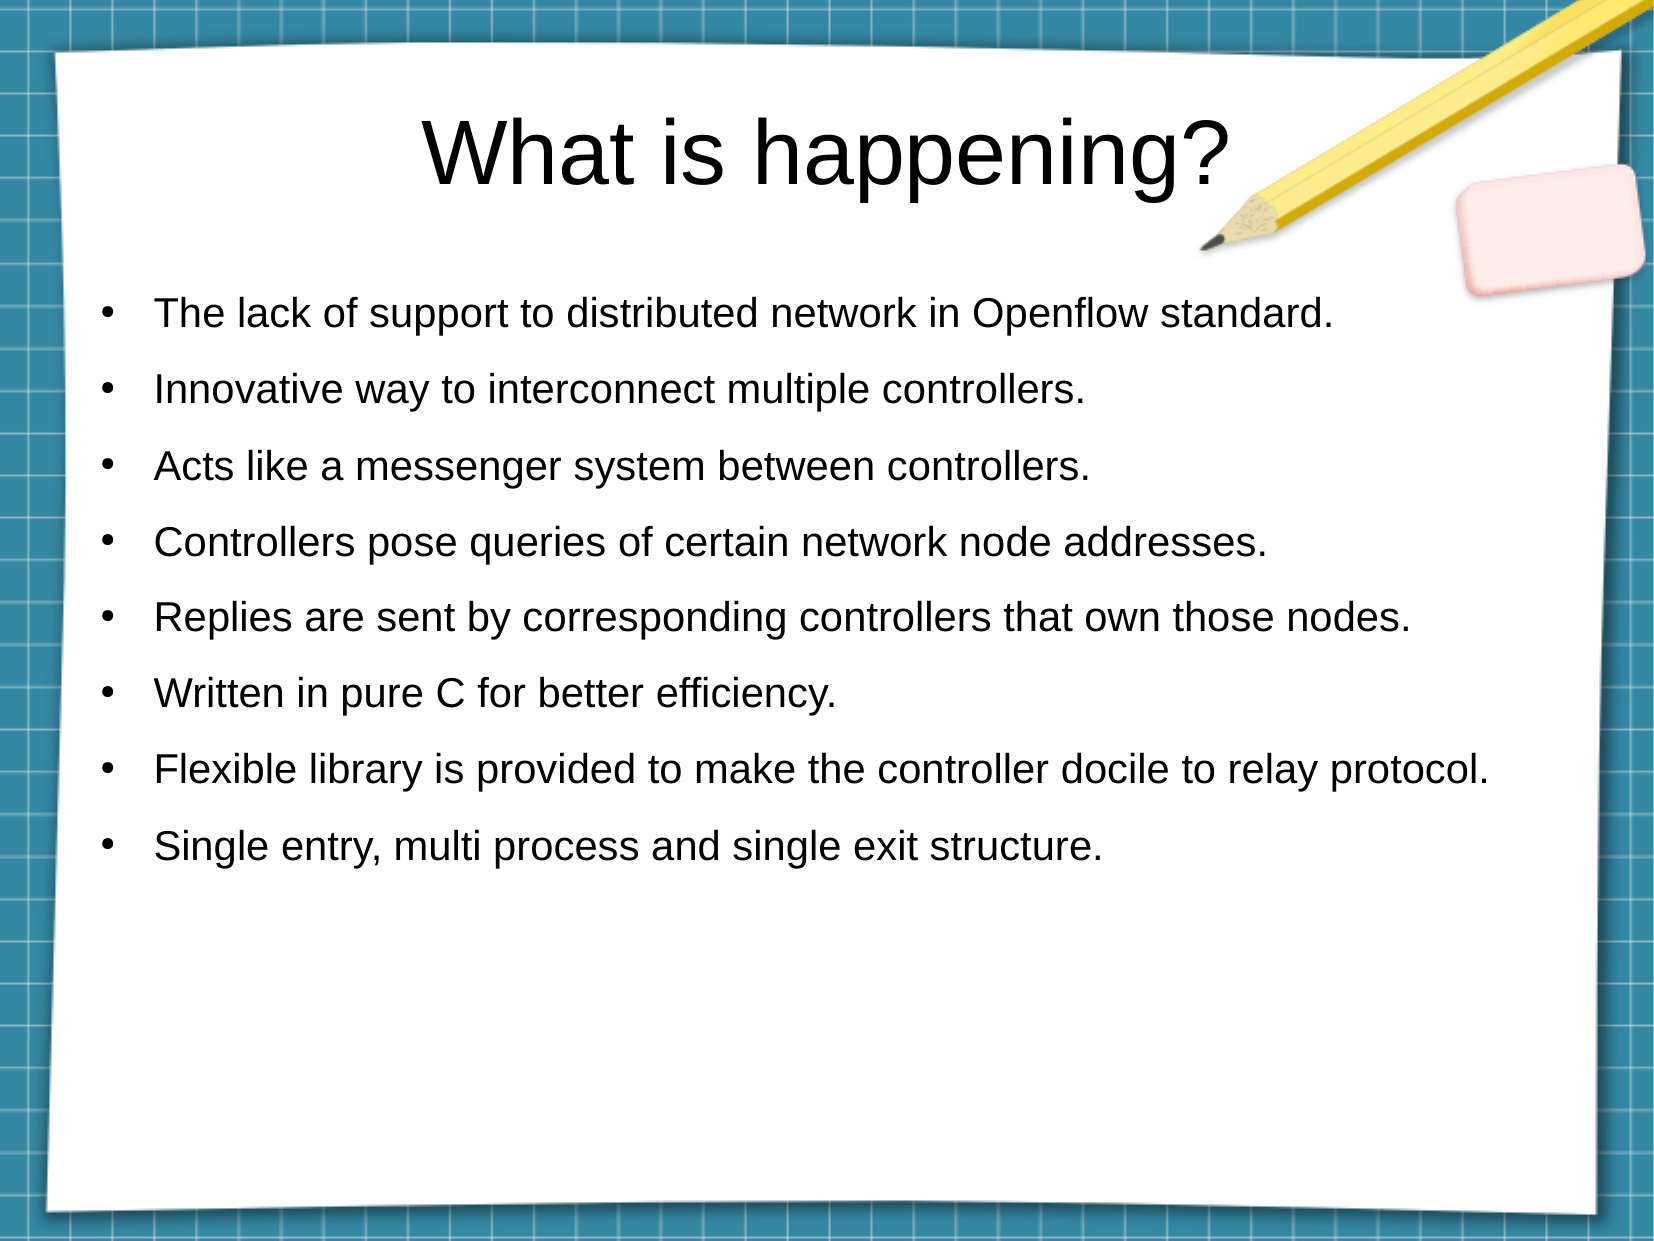

# What is happening?
The lack of support to distributed network in Openflow standard.
Innovative way to interconnect multiple controllers.
Acts like a messenger system between controllers.
Controllers pose queries of certain network node addresses.
Replies are sent by corresponding controllers that own those nodes.
Written in pure C for better efficiency.
Flexible library is provided to make the controller docile to relay protocol.
Single entry, multi process and single exit structure.